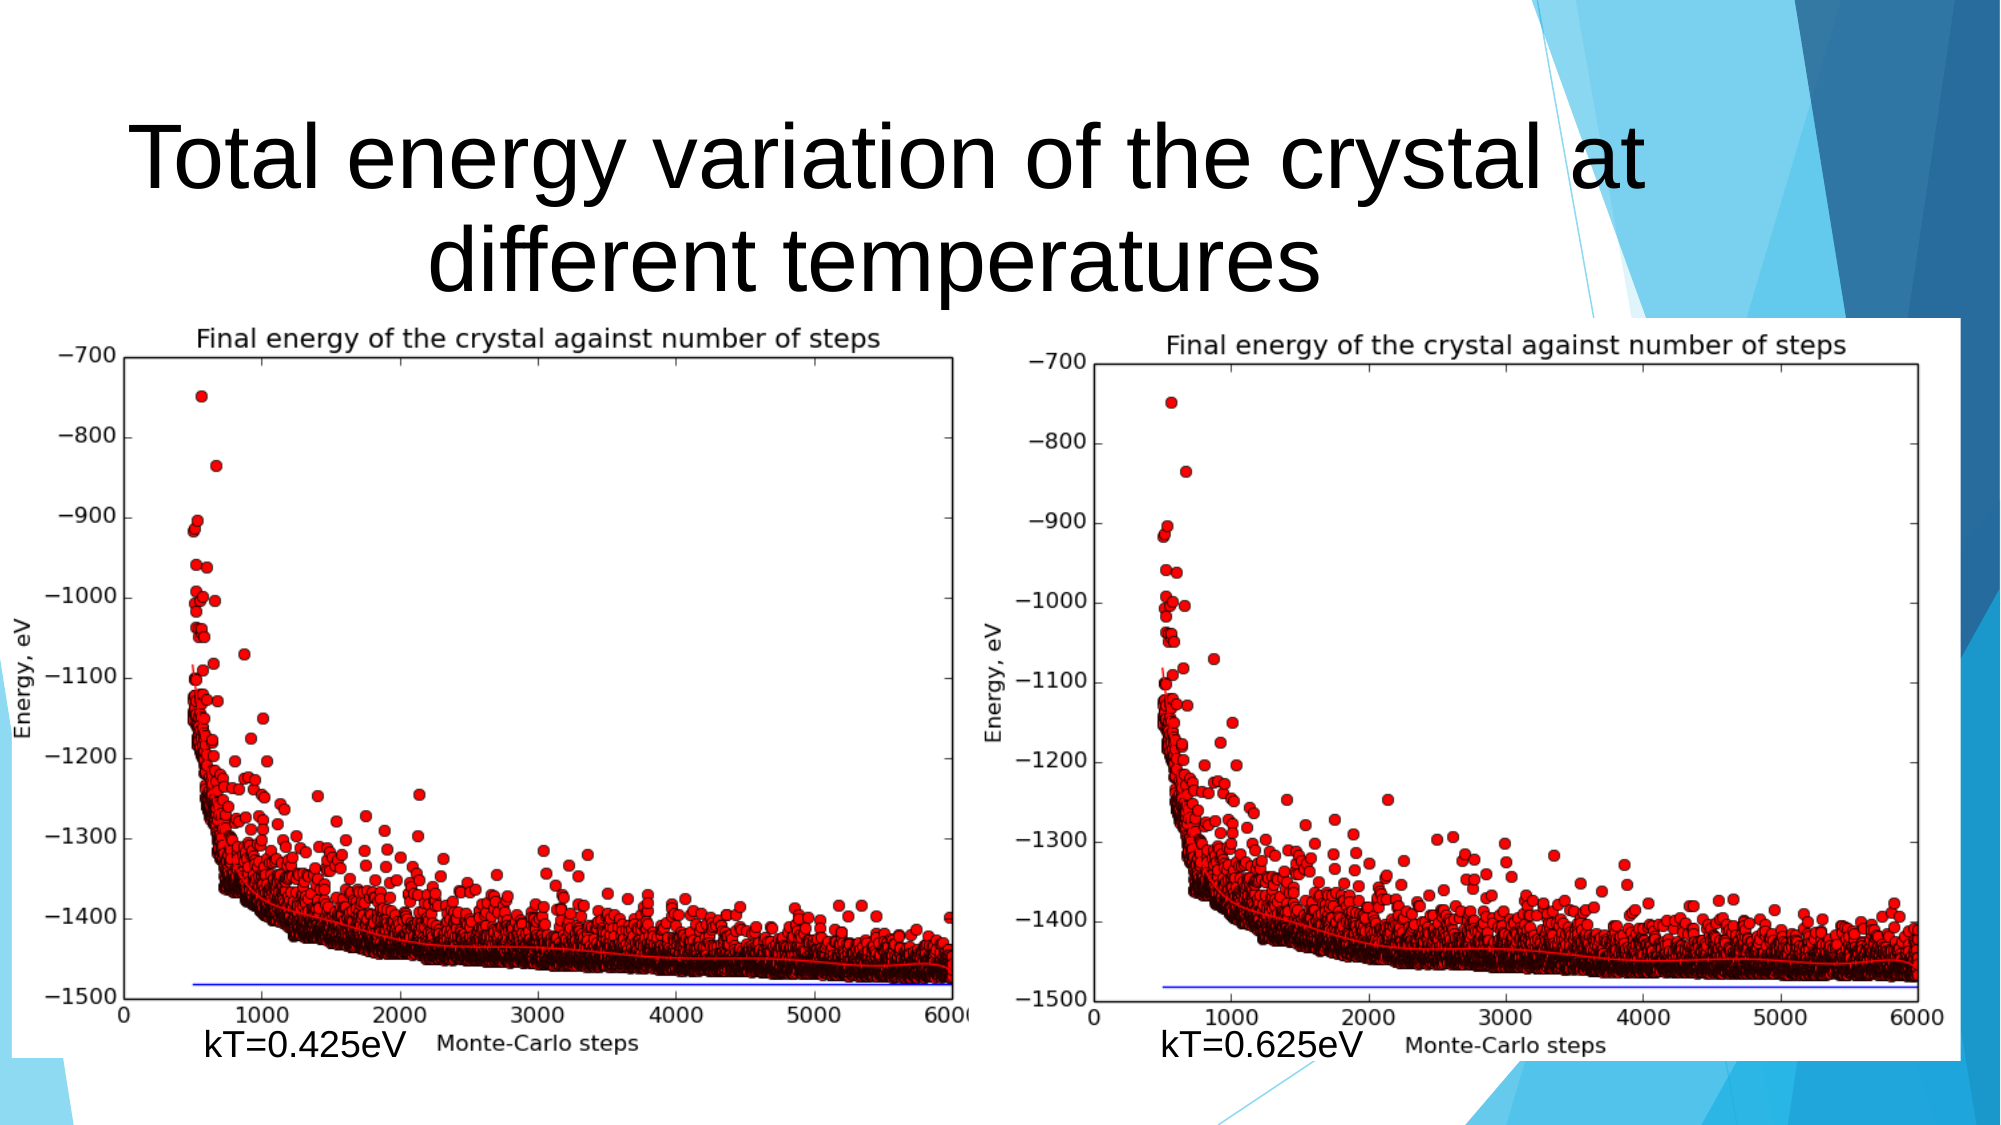

Total energy variation of the crystal at different temperatures
#
kT=0.425eV
kT=0.625eV